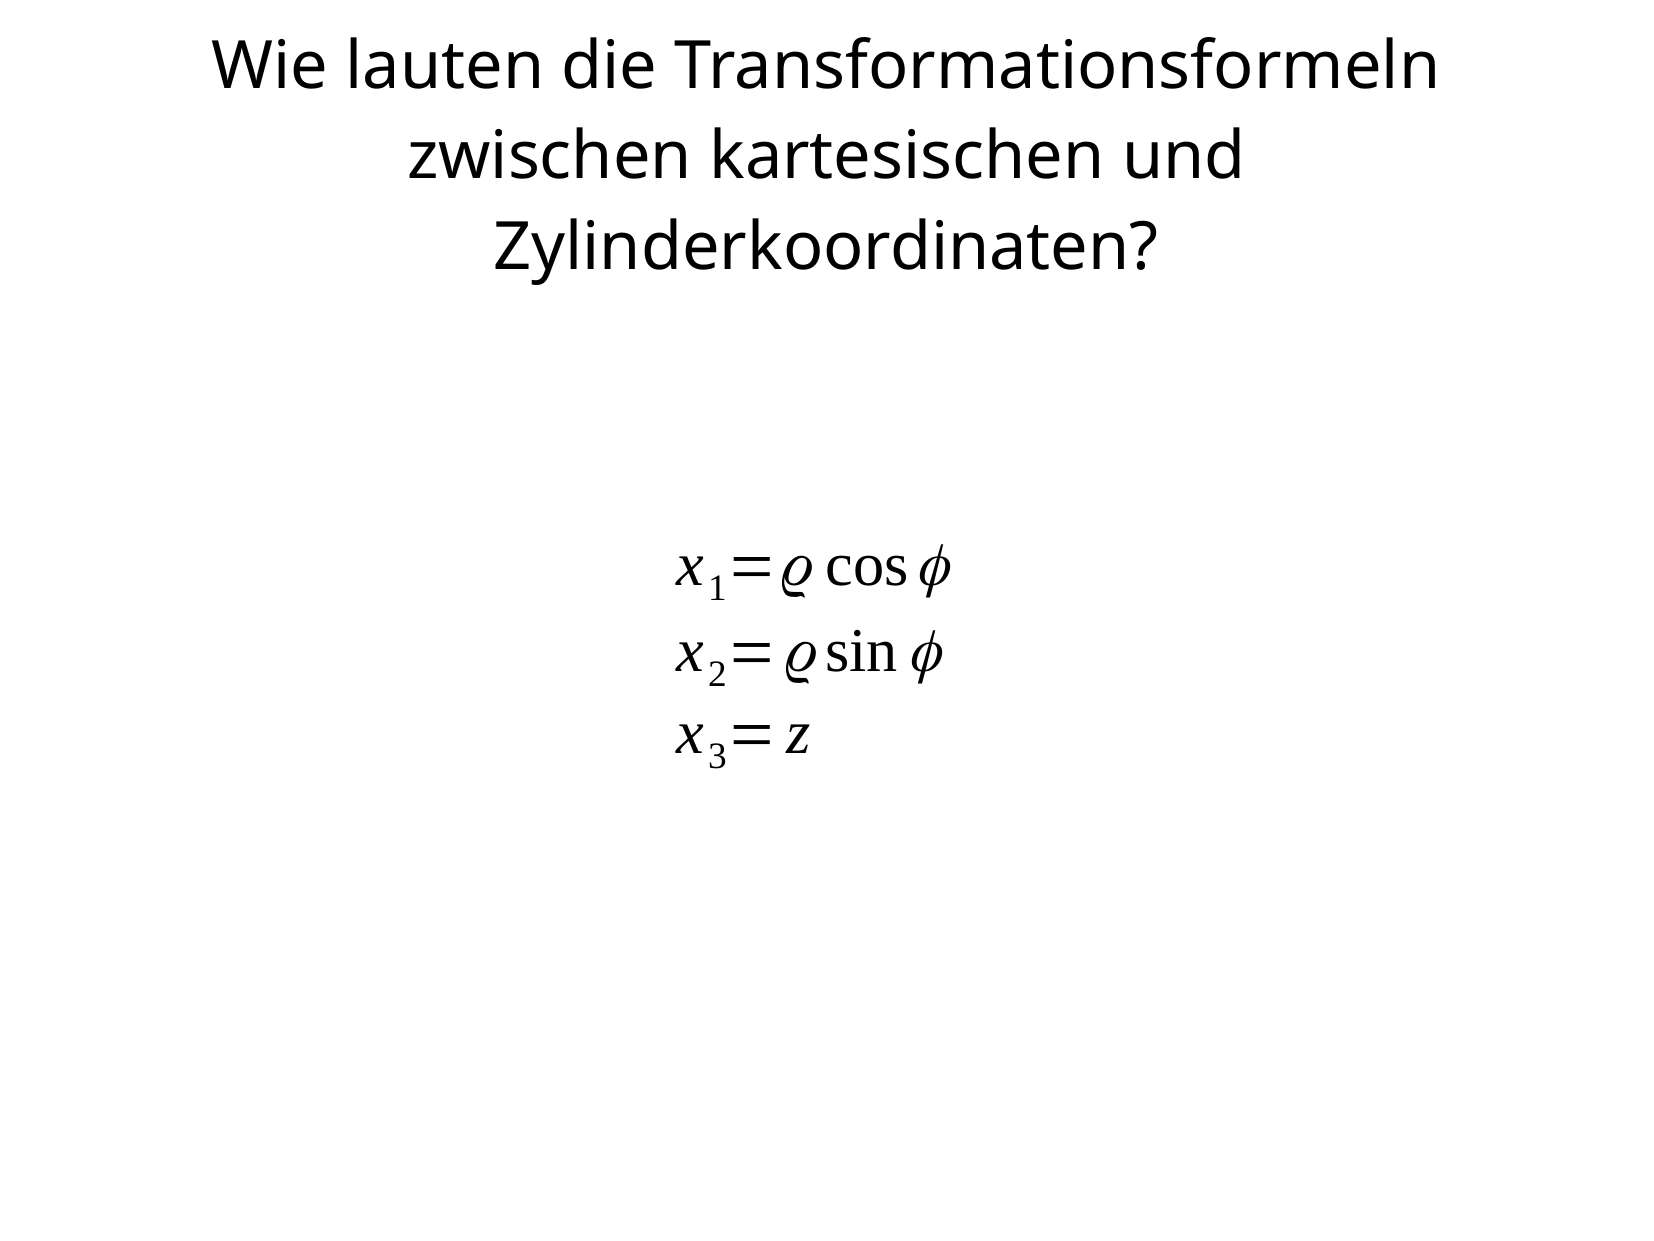

# Wie lauten die Transformationsformeln zwischen kartesischen und Zylinderkoordinaten?